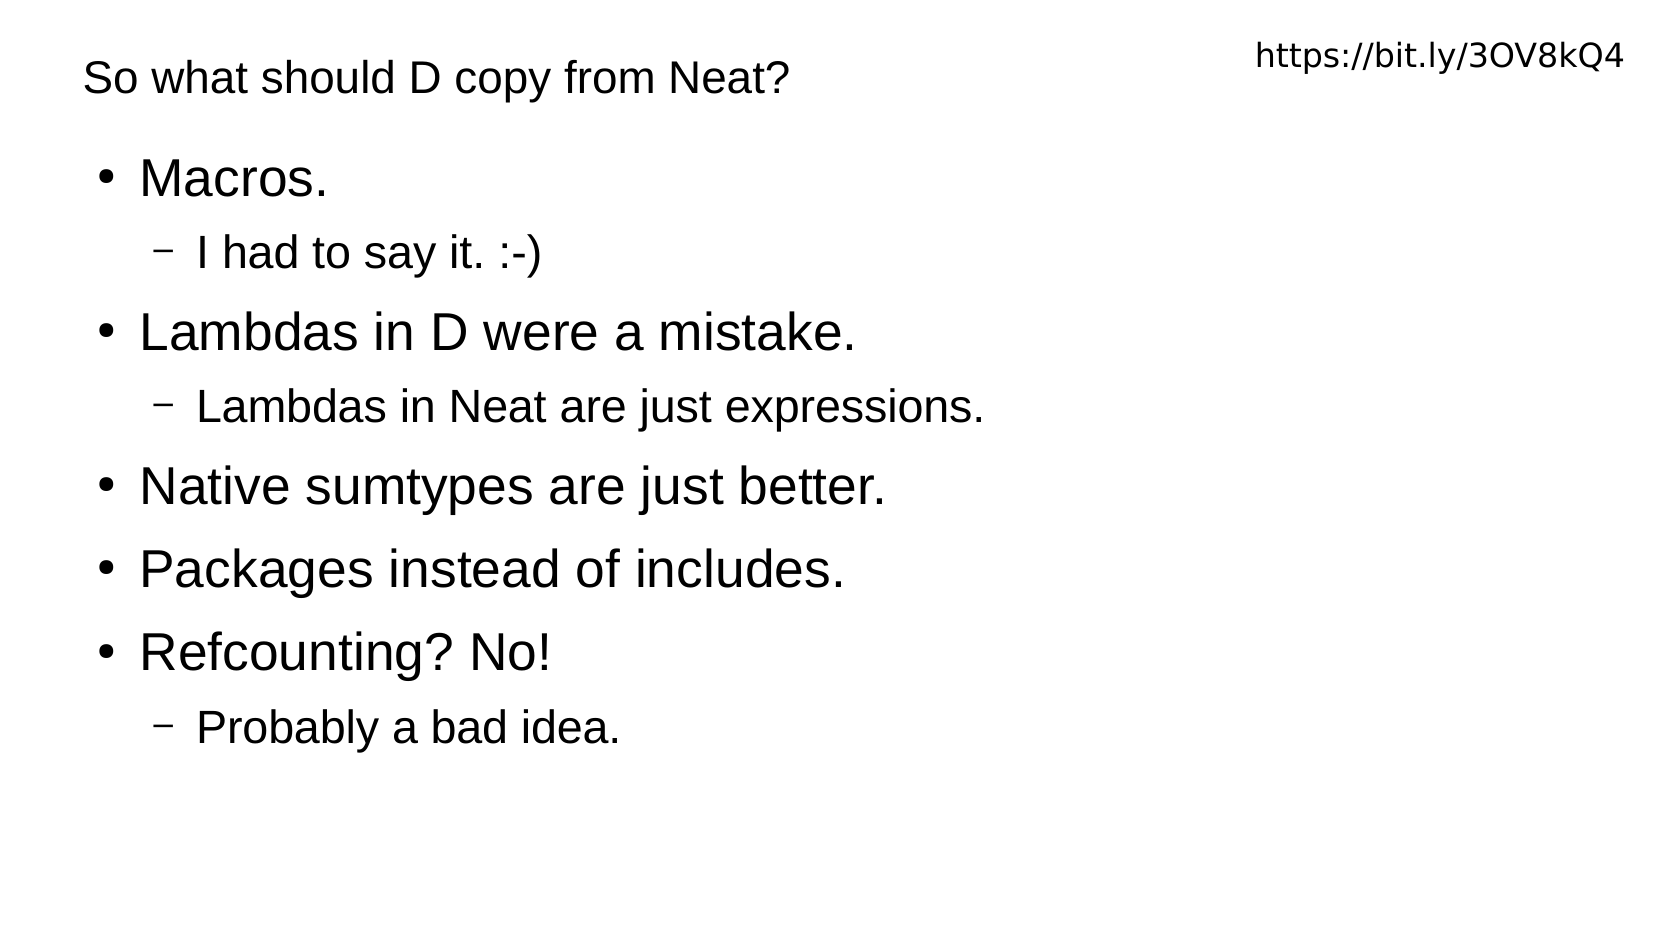

# So what should D copy from Neat?
Macros.
I had to say it. :-)
Lambdas in D were a mistake.
Lambdas in Neat are just expressions.
Native sumtypes are just better.
Packages instead of includes.
Refcounting? No!
Probably a bad idea.